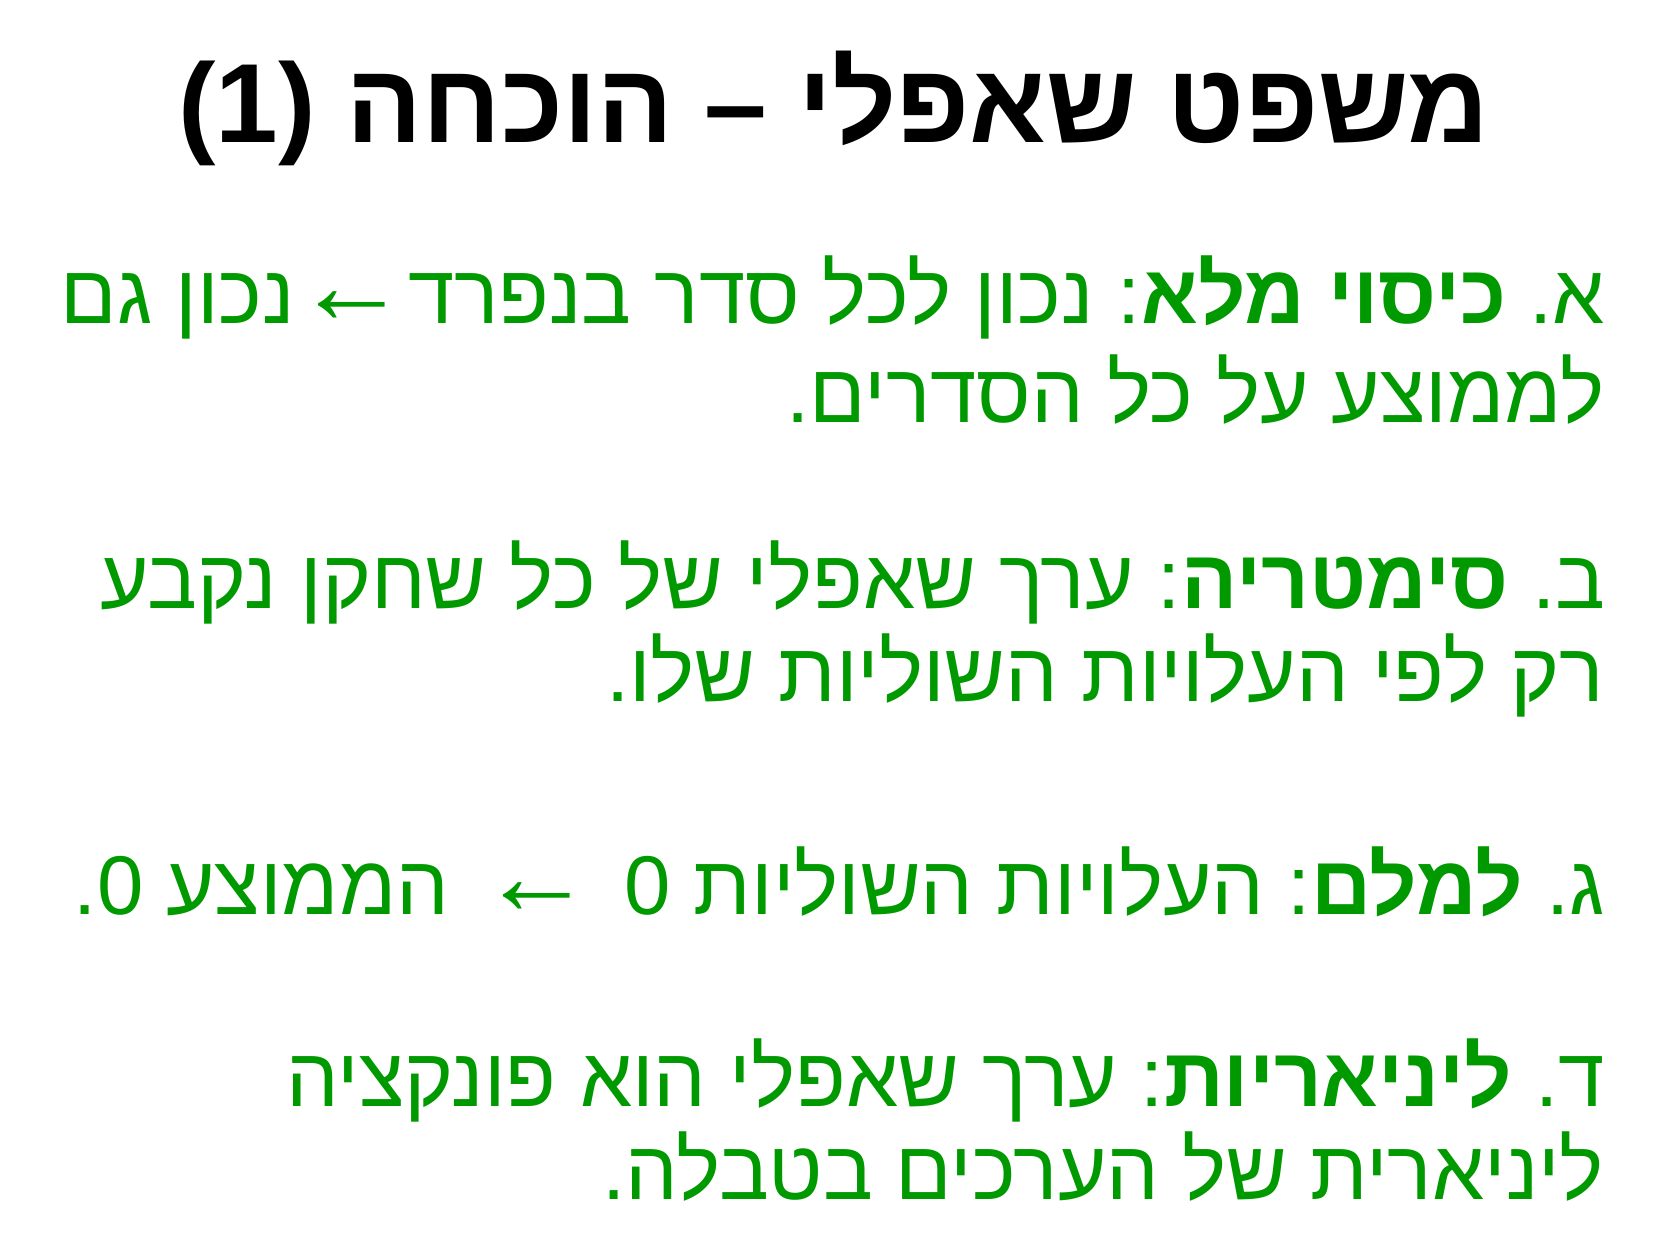

# משפט שאפלי – הוכחה (1)
א. כיסוי מלא: נכון לכל סדר בנפרד←נכון גם לממוצע על כל הסדרים.
ב. סימטריה: ערך שאפלי של כל שחקן נקבע רק לפי העלויות השוליות שלו.
ג. למלם: העלויות השוליות 0 ← הממוצע 0.
ד. ליניאריות: ערך שאפלי הוא פונקציה ליניארית של הערכים בטבלה.